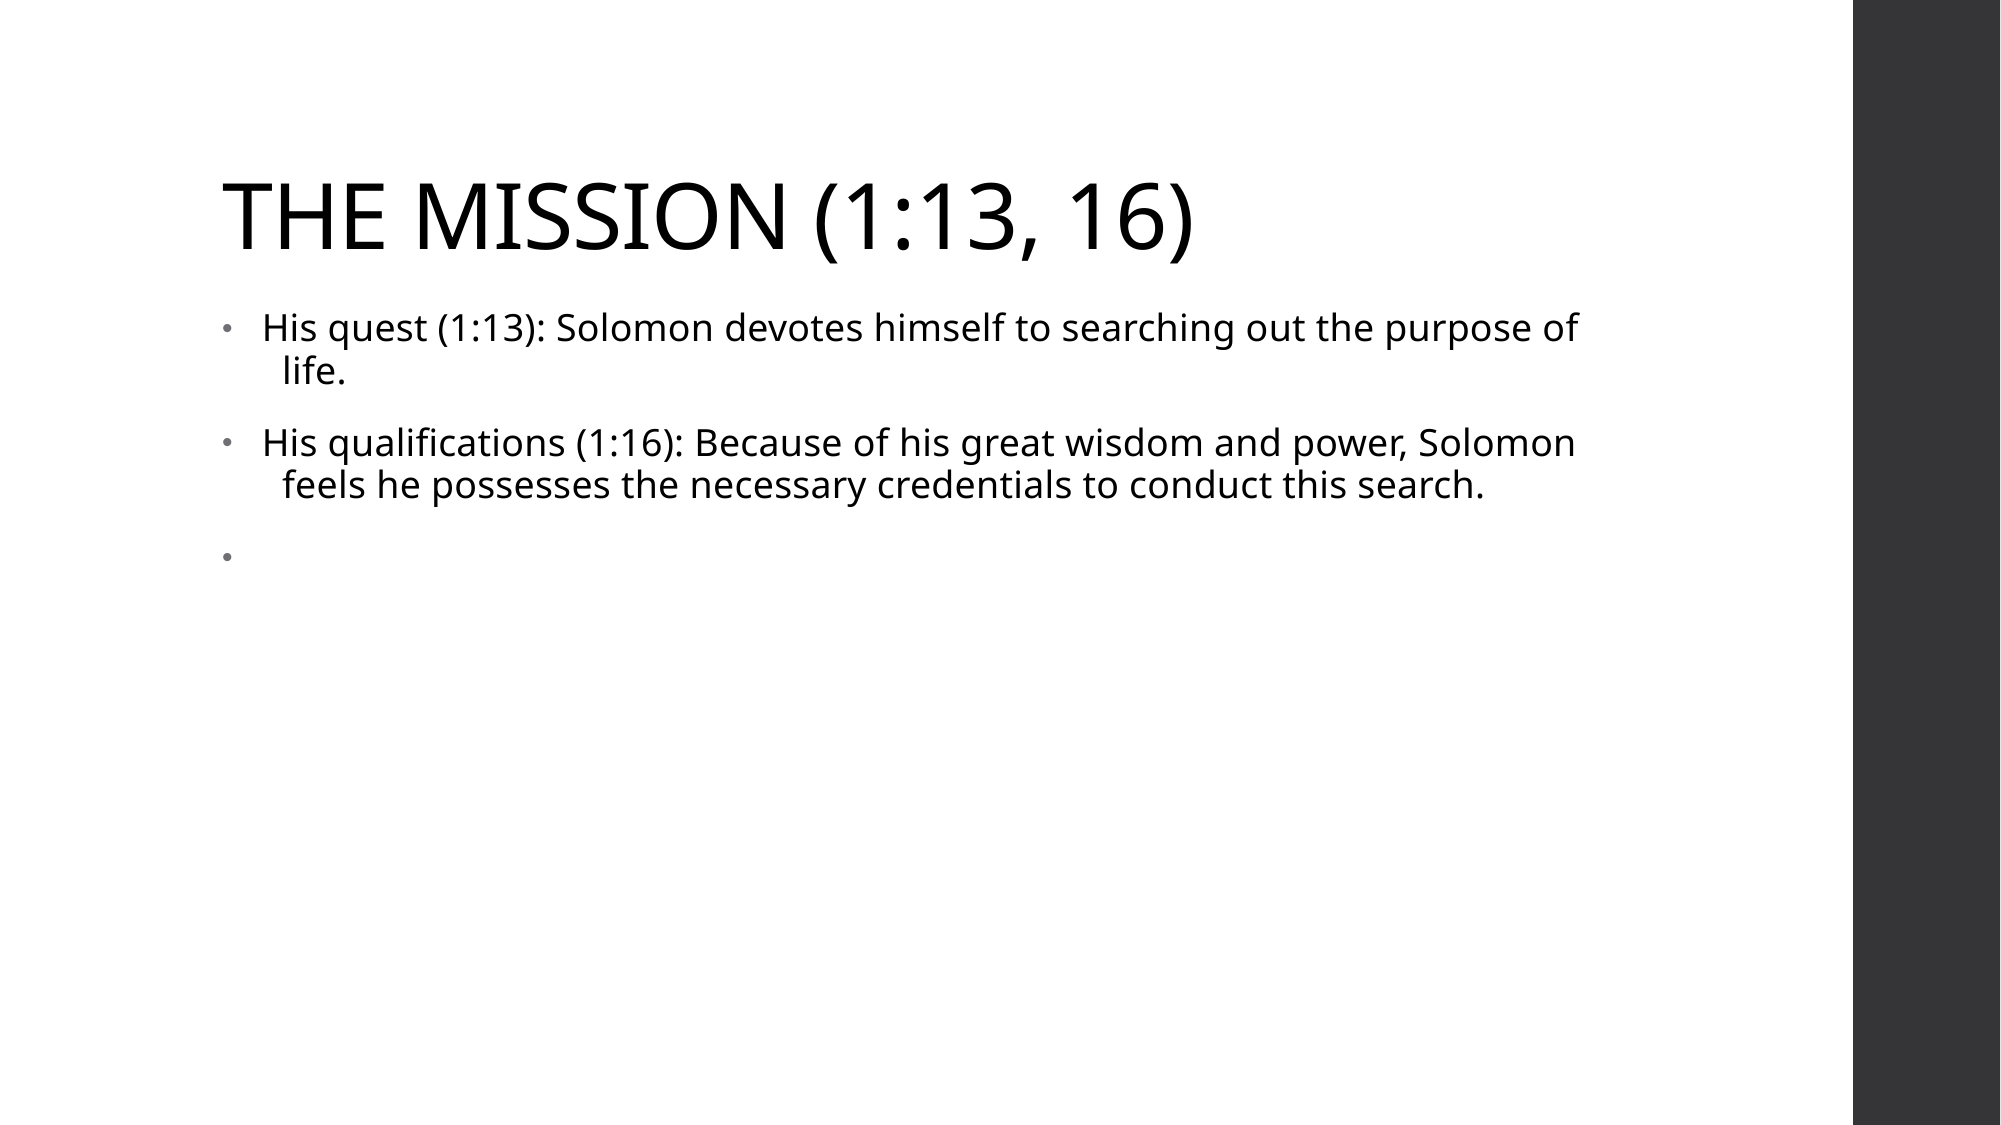

# THE MISSION (1:13, 16)
 His quest (1:13): Solomon devotes himself to searching out the purpose of life.
 His qualifications (1:16): Because of his great wisdom and power, Solomon feels he possesses the necessary credentials to conduct this search.